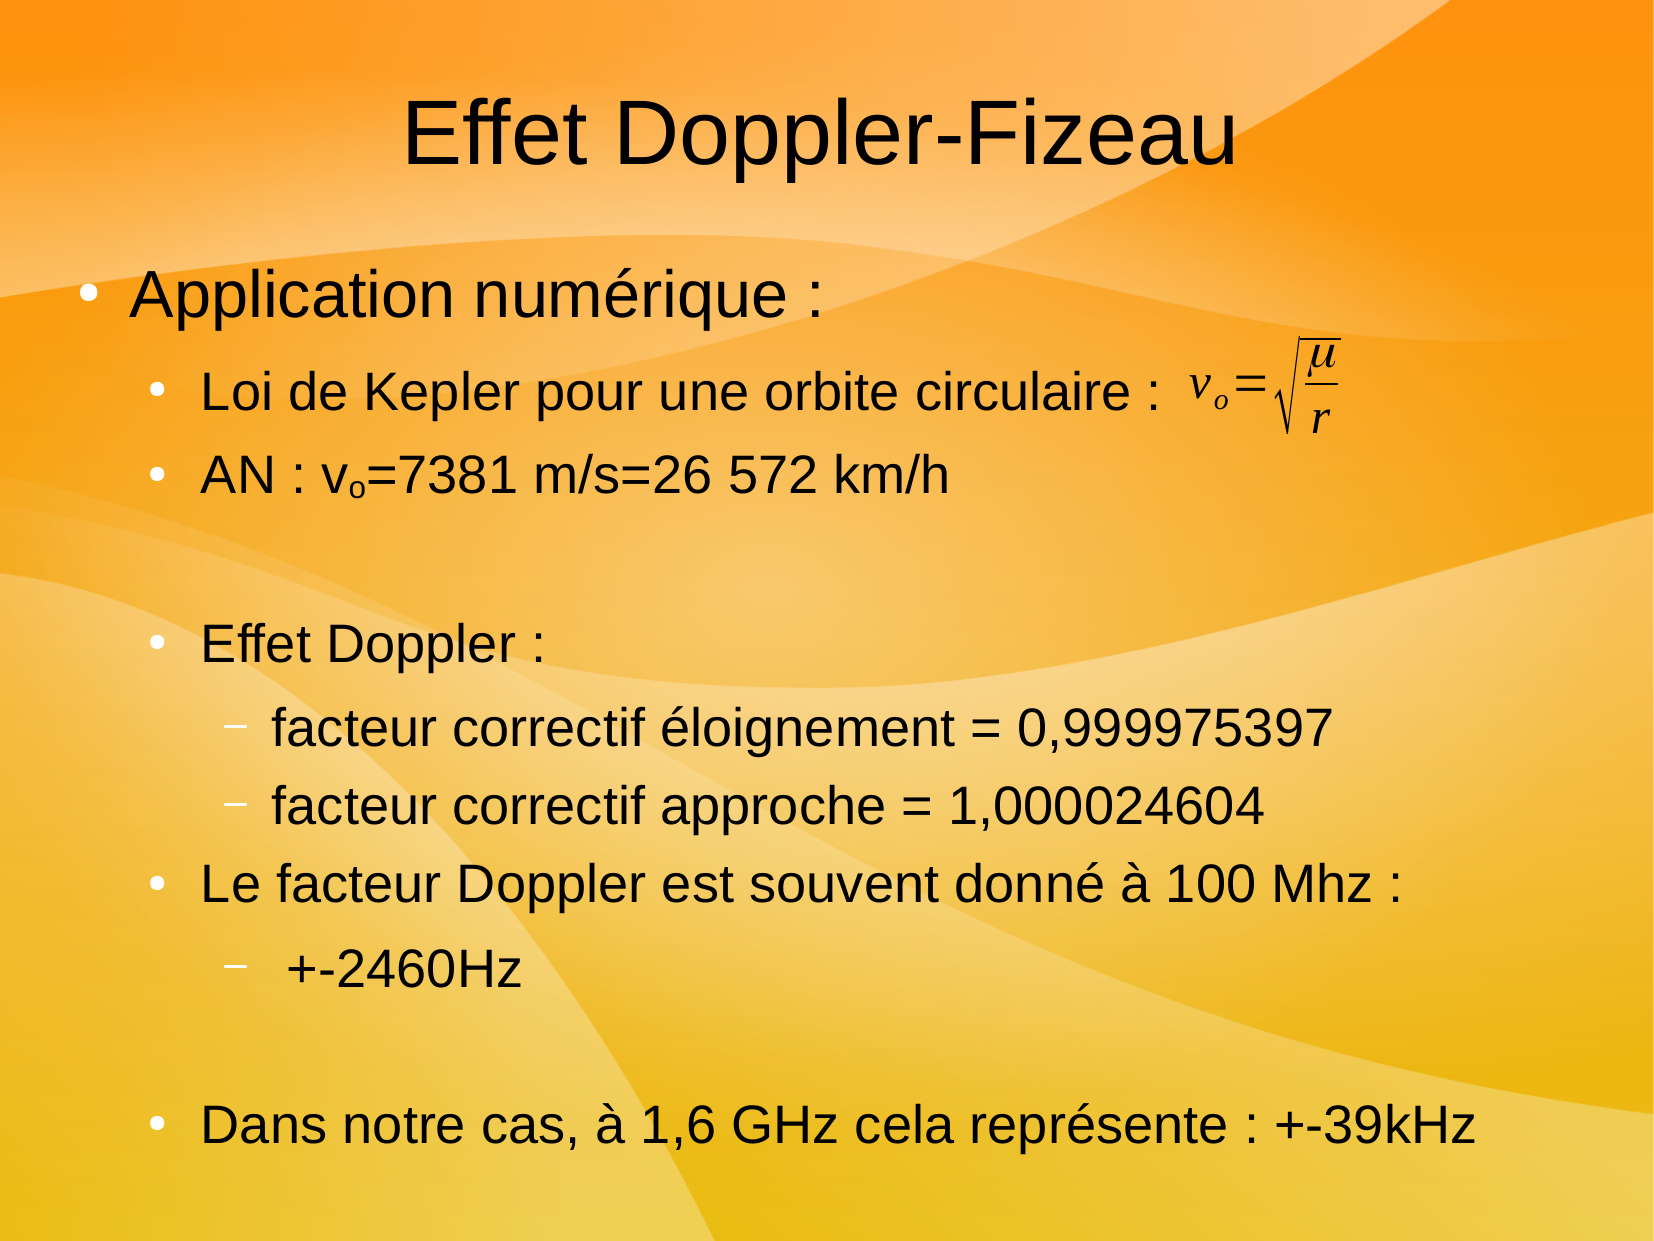

# Effet Doppler-Fizeau
Application numérique :
Loi de Kepler pour une orbite circulaire :
AN : vo=7381 m/s=26 572 km/h
Effet Doppler :
facteur correctif éloignement = 0,999975397
facteur correctif approche = 1,000024604
Le facteur Doppler est souvent donné à 100 Mhz :
 +-2460Hz
Dans notre cas, à 1,6 GHz cela représente : +-39kHz